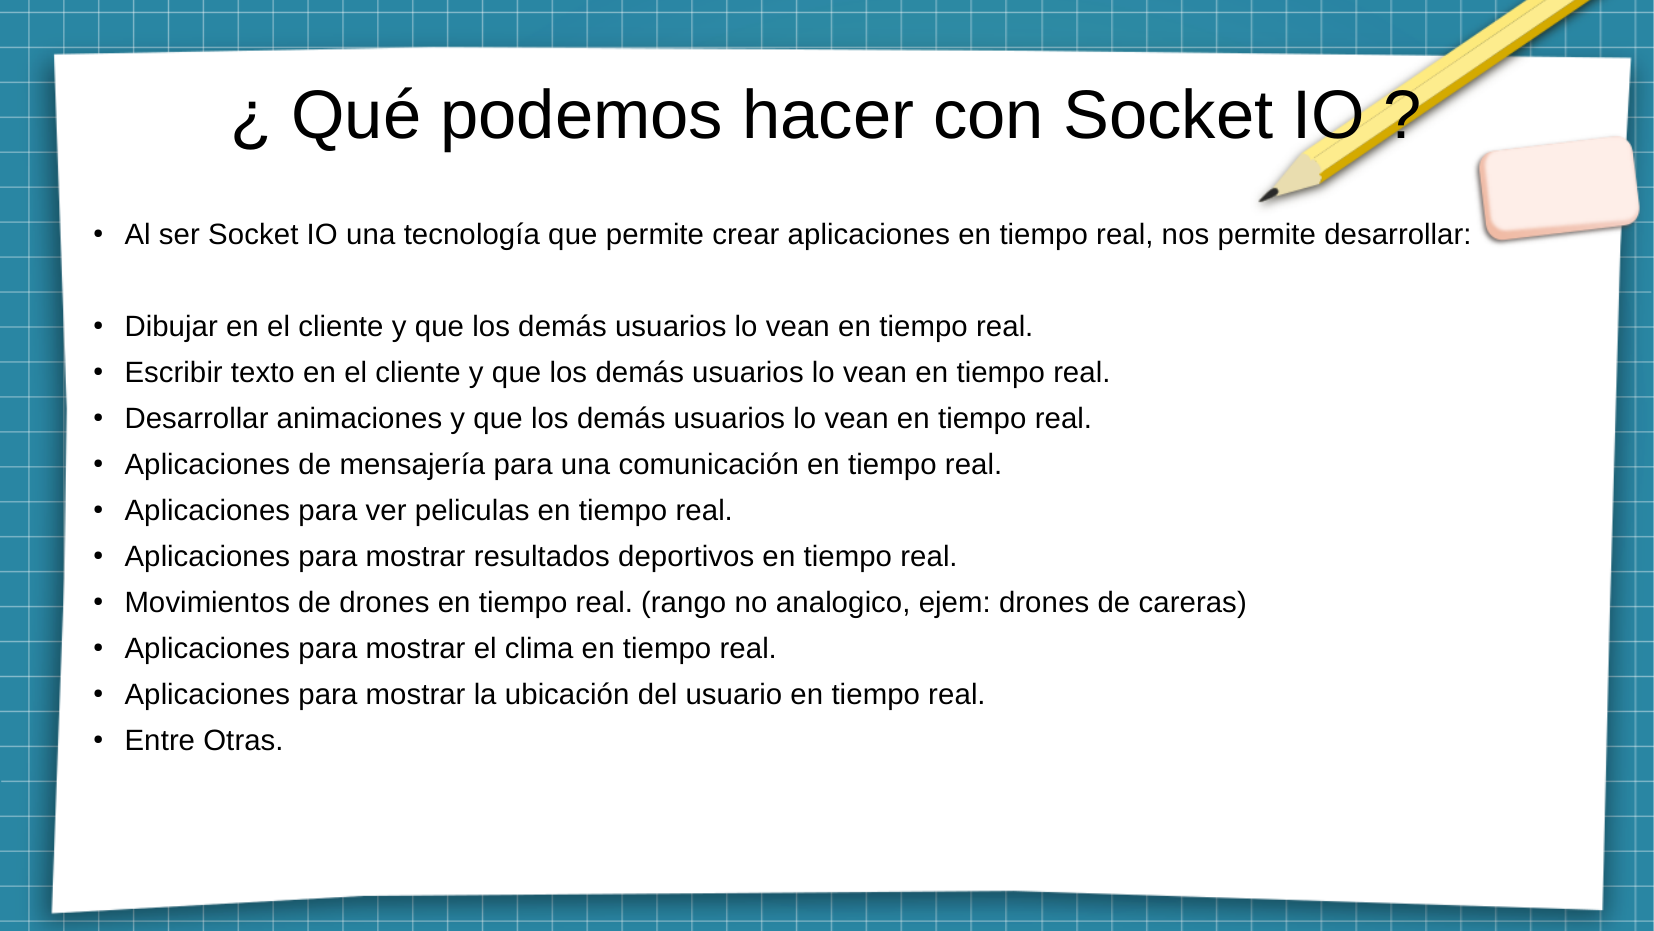

# ¿ Qué podemos hacer con Socket IO ?
Al ser Socket IO una tecnología que permite crear aplicaciones en tiempo real, nos permite desarrollar:
Dibujar en el cliente y que los demás usuarios lo vean en tiempo real.
Escribir texto en el cliente y que los demás usuarios lo vean en tiempo real.
Desarrollar animaciones y que los demás usuarios lo vean en tiempo real.
Aplicaciones de mensajería para una comunicación en tiempo real.
Aplicaciones para ver peliculas en tiempo real.
Aplicaciones para mostrar resultados deportivos en tiempo real.
Movimientos de drones en tiempo real. (rango no analogico, ejem: drones de careras)
Aplicaciones para mostrar el clima en tiempo real.
Aplicaciones para mostrar la ubicación del usuario en tiempo real.
Entre Otras.